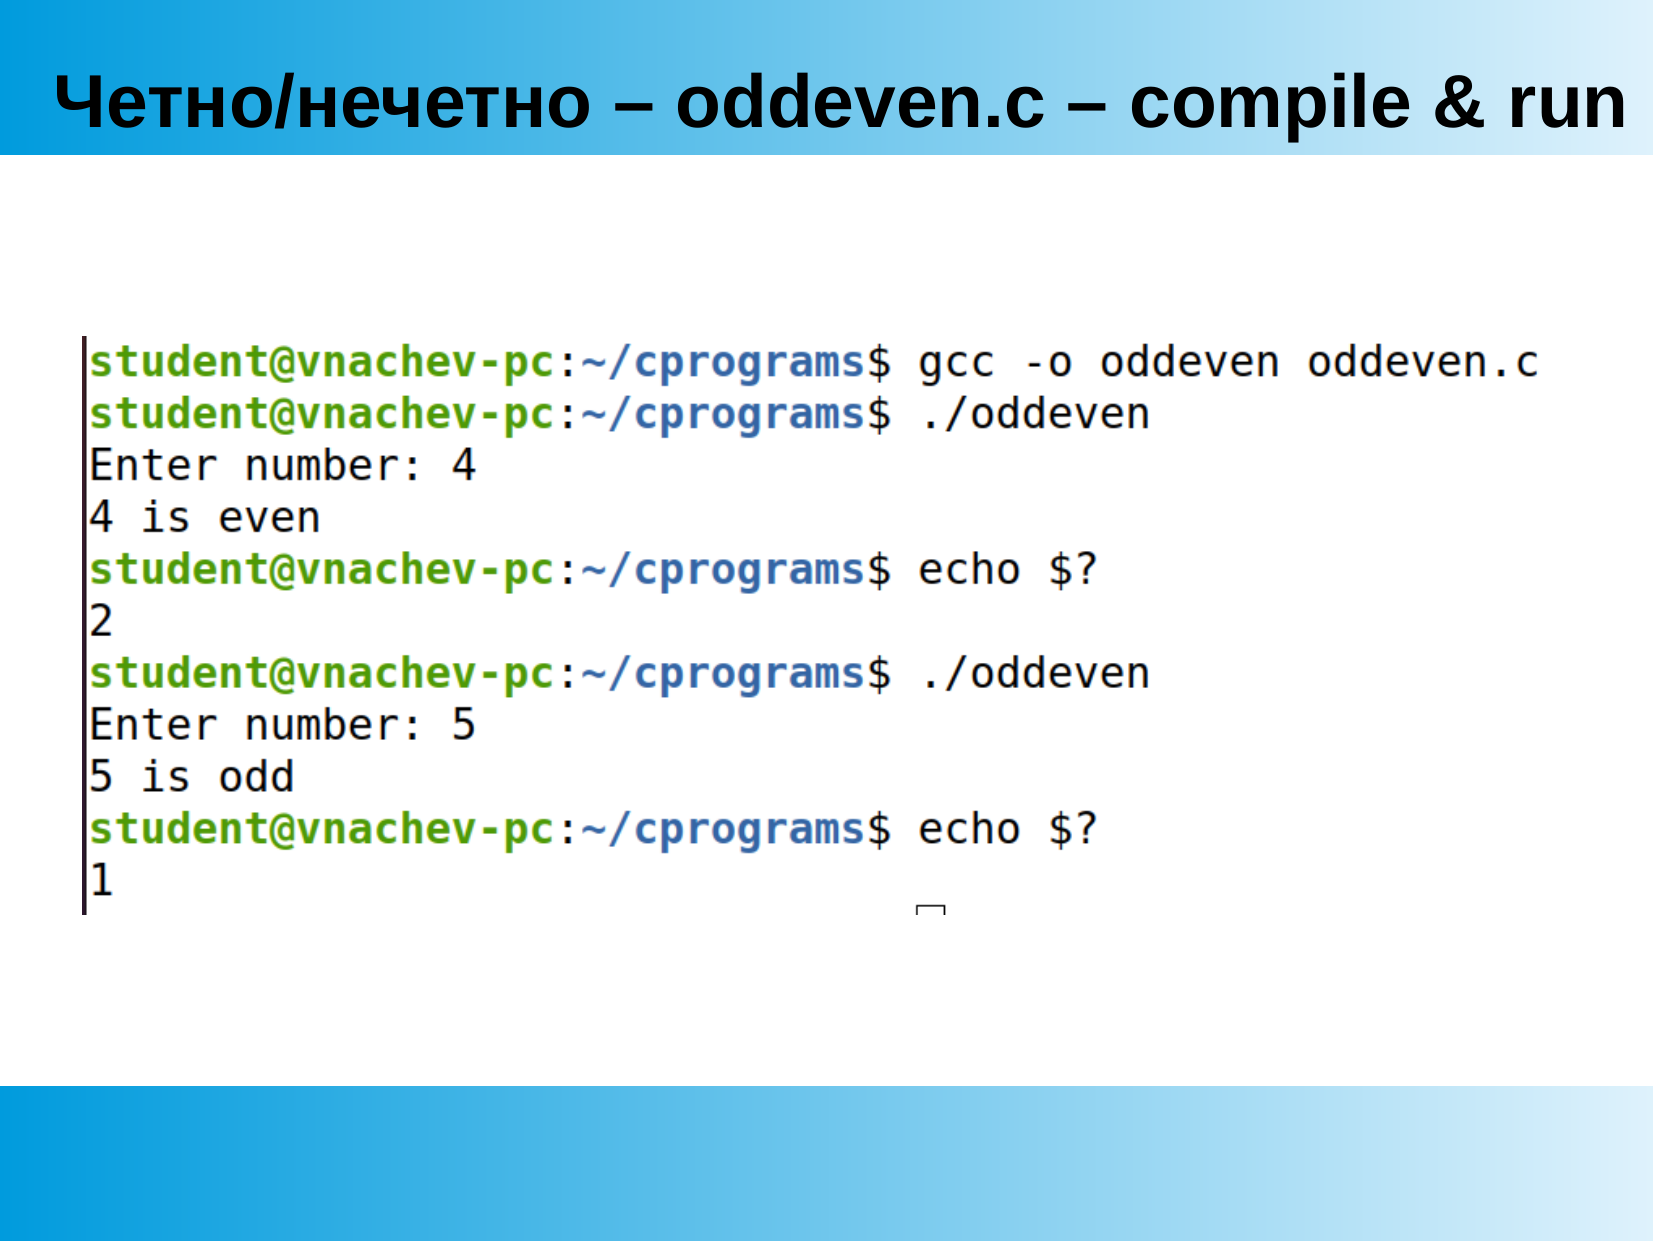

# Четно/нечетно – oddeven.c – compile & run